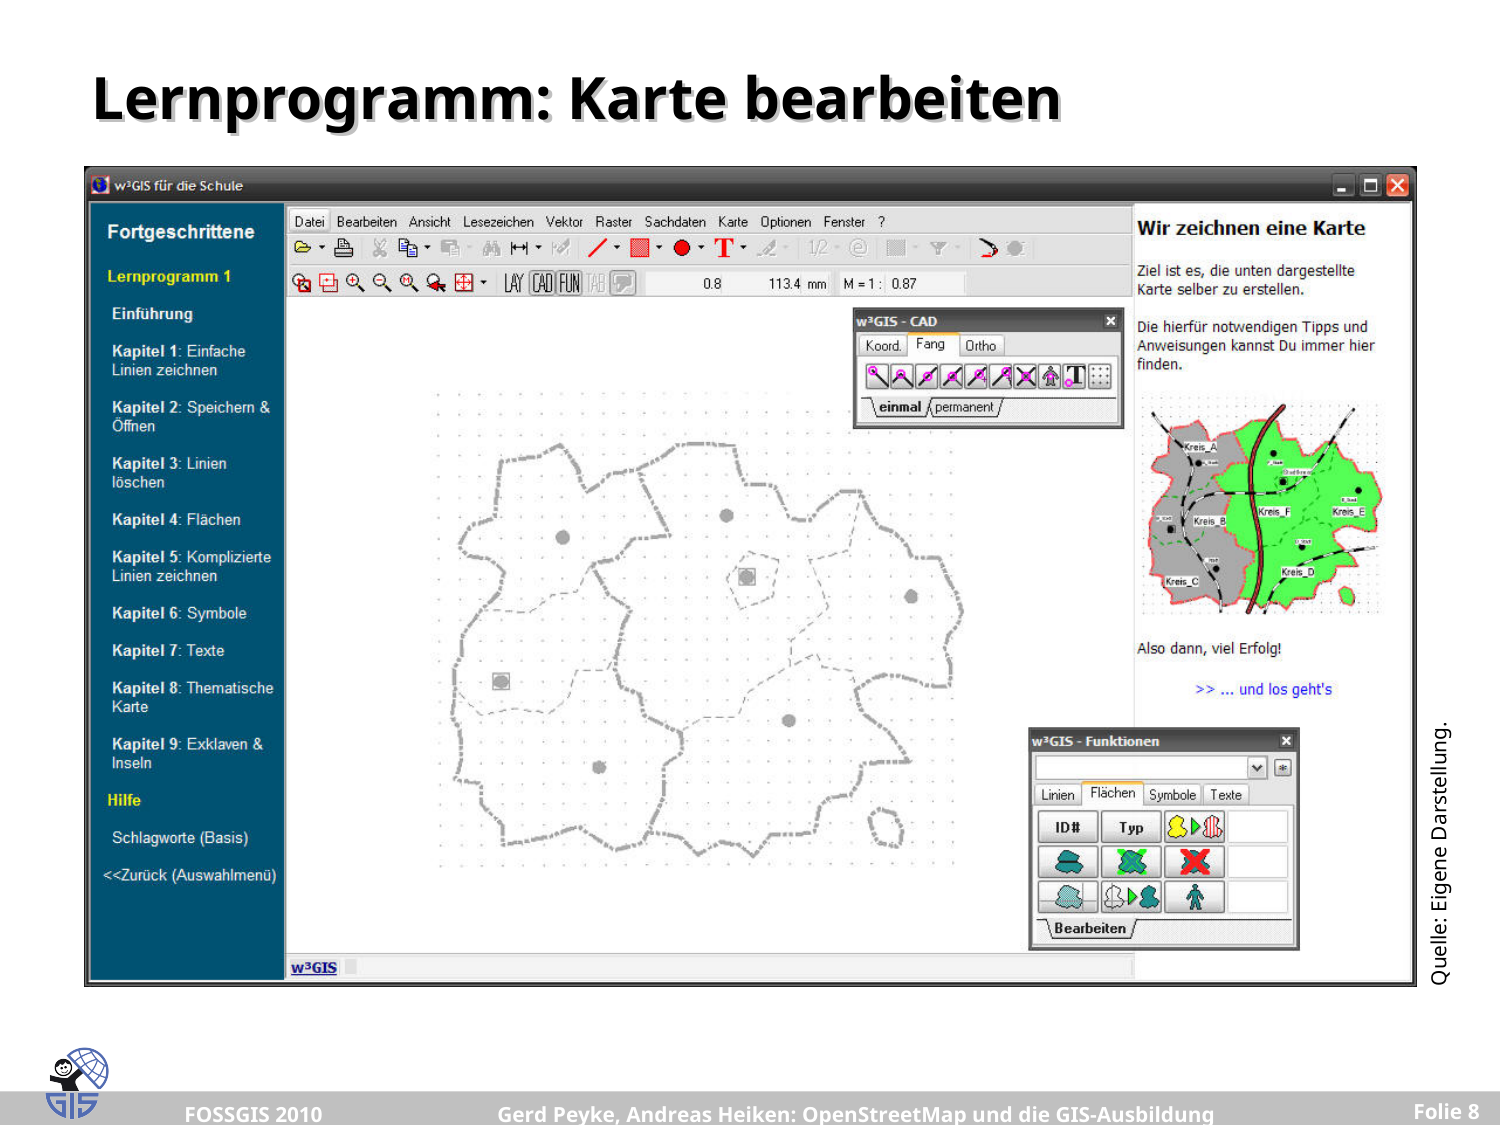

# Lernprogramm: Karte bearbeiten
Quelle: Eigene Darstellung.
8
17. Februar 2010
Mündliche Promotionsprüfung - Heiken